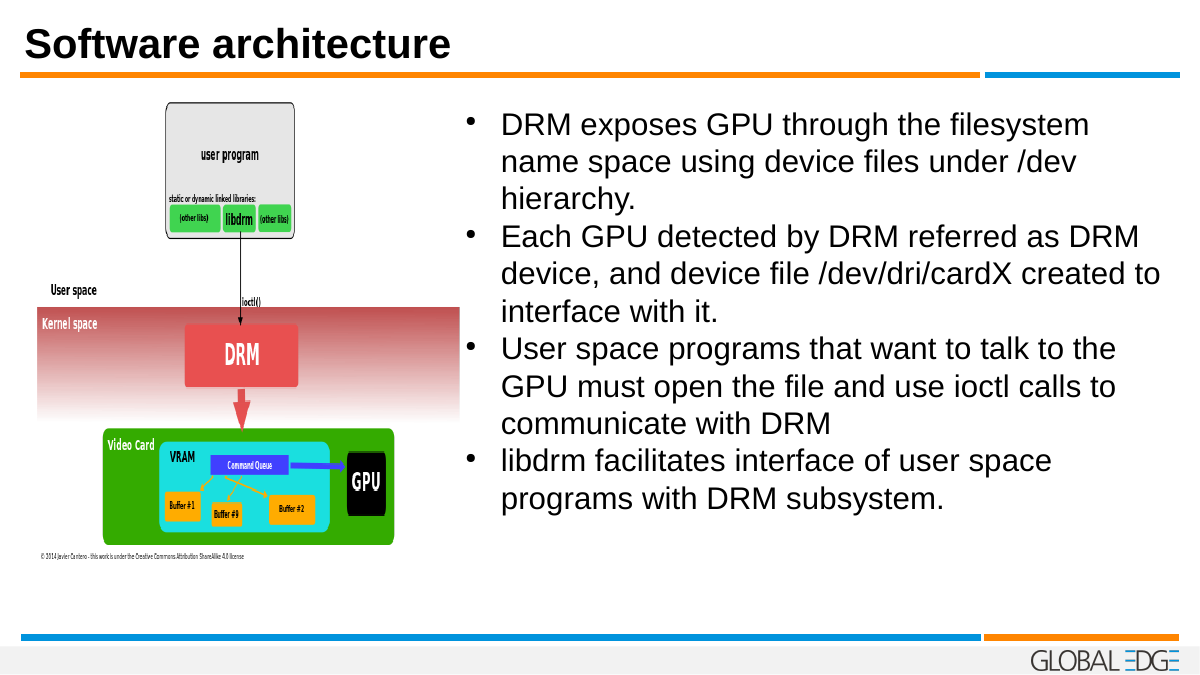

Software architecture
DRM exposes GPU through the filesystem name space using device files under /dev hierarchy.
Each GPU detected by DRM referred as DRM device, and device file /dev/dri/cardX created to interface with it.
User space programs that want to talk to the GPU must open the file and use ioctl calls to communicate with DRM
libdrm facilitates interface of user space programs with DRM subsystem.